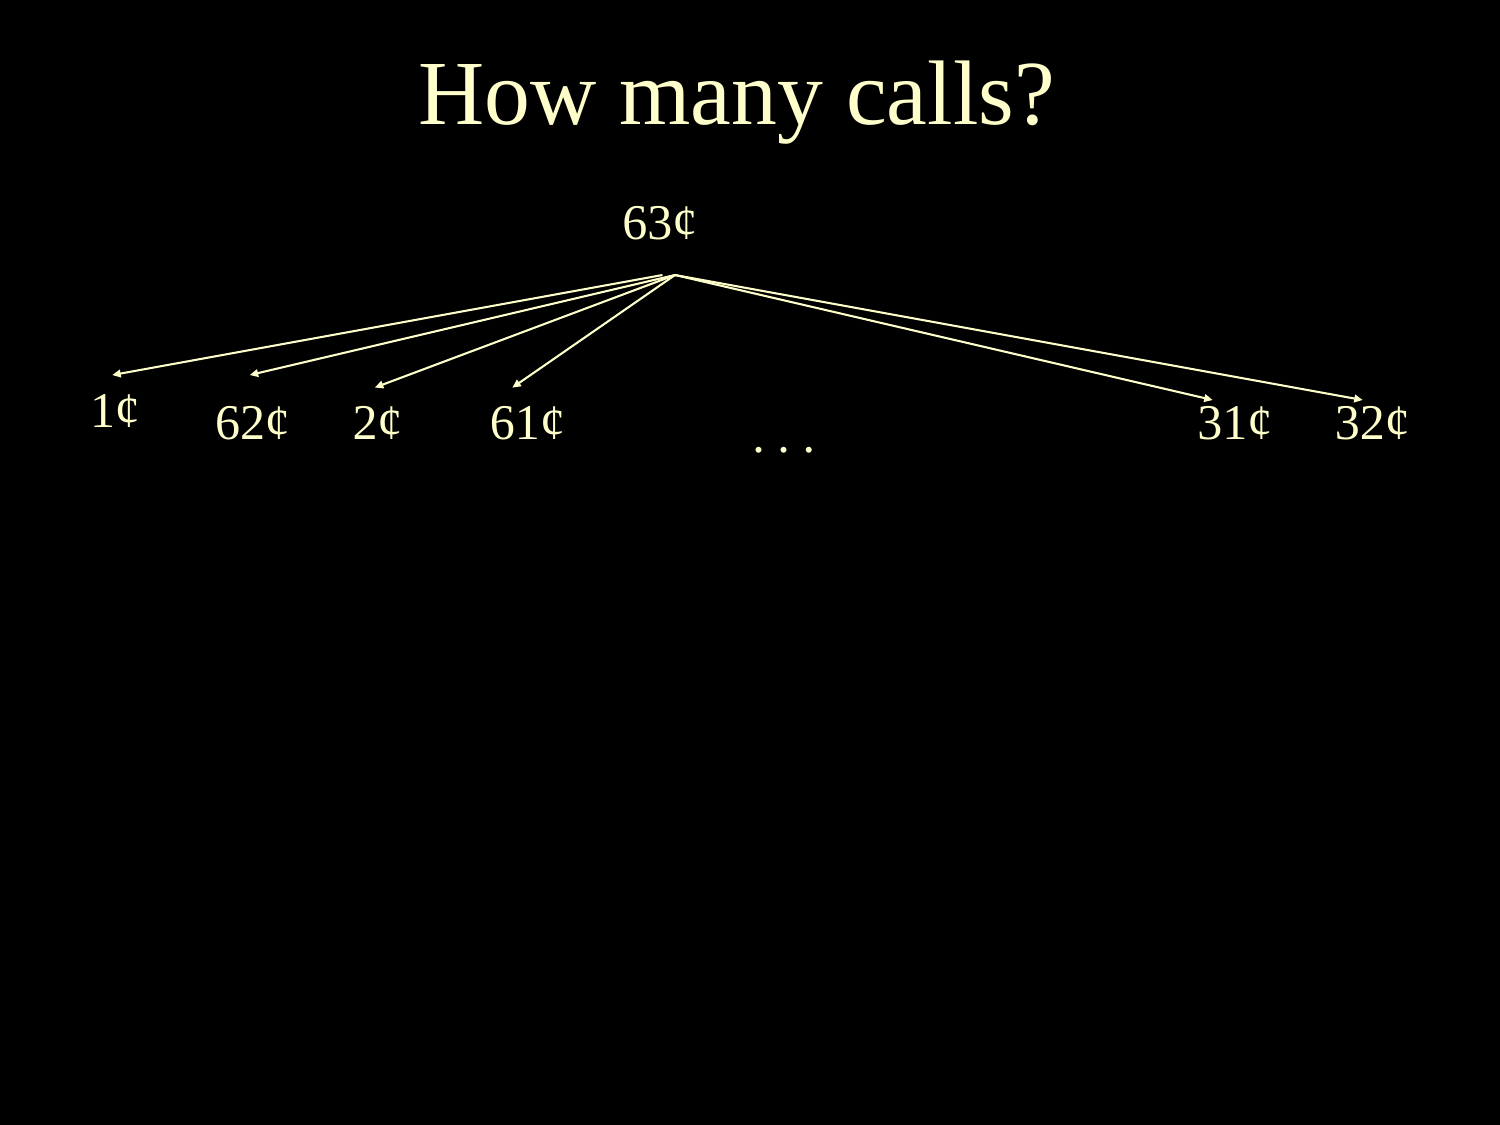

# How many calls?
63¢
1¢
62¢
2¢
61¢
31¢
32¢
. . .